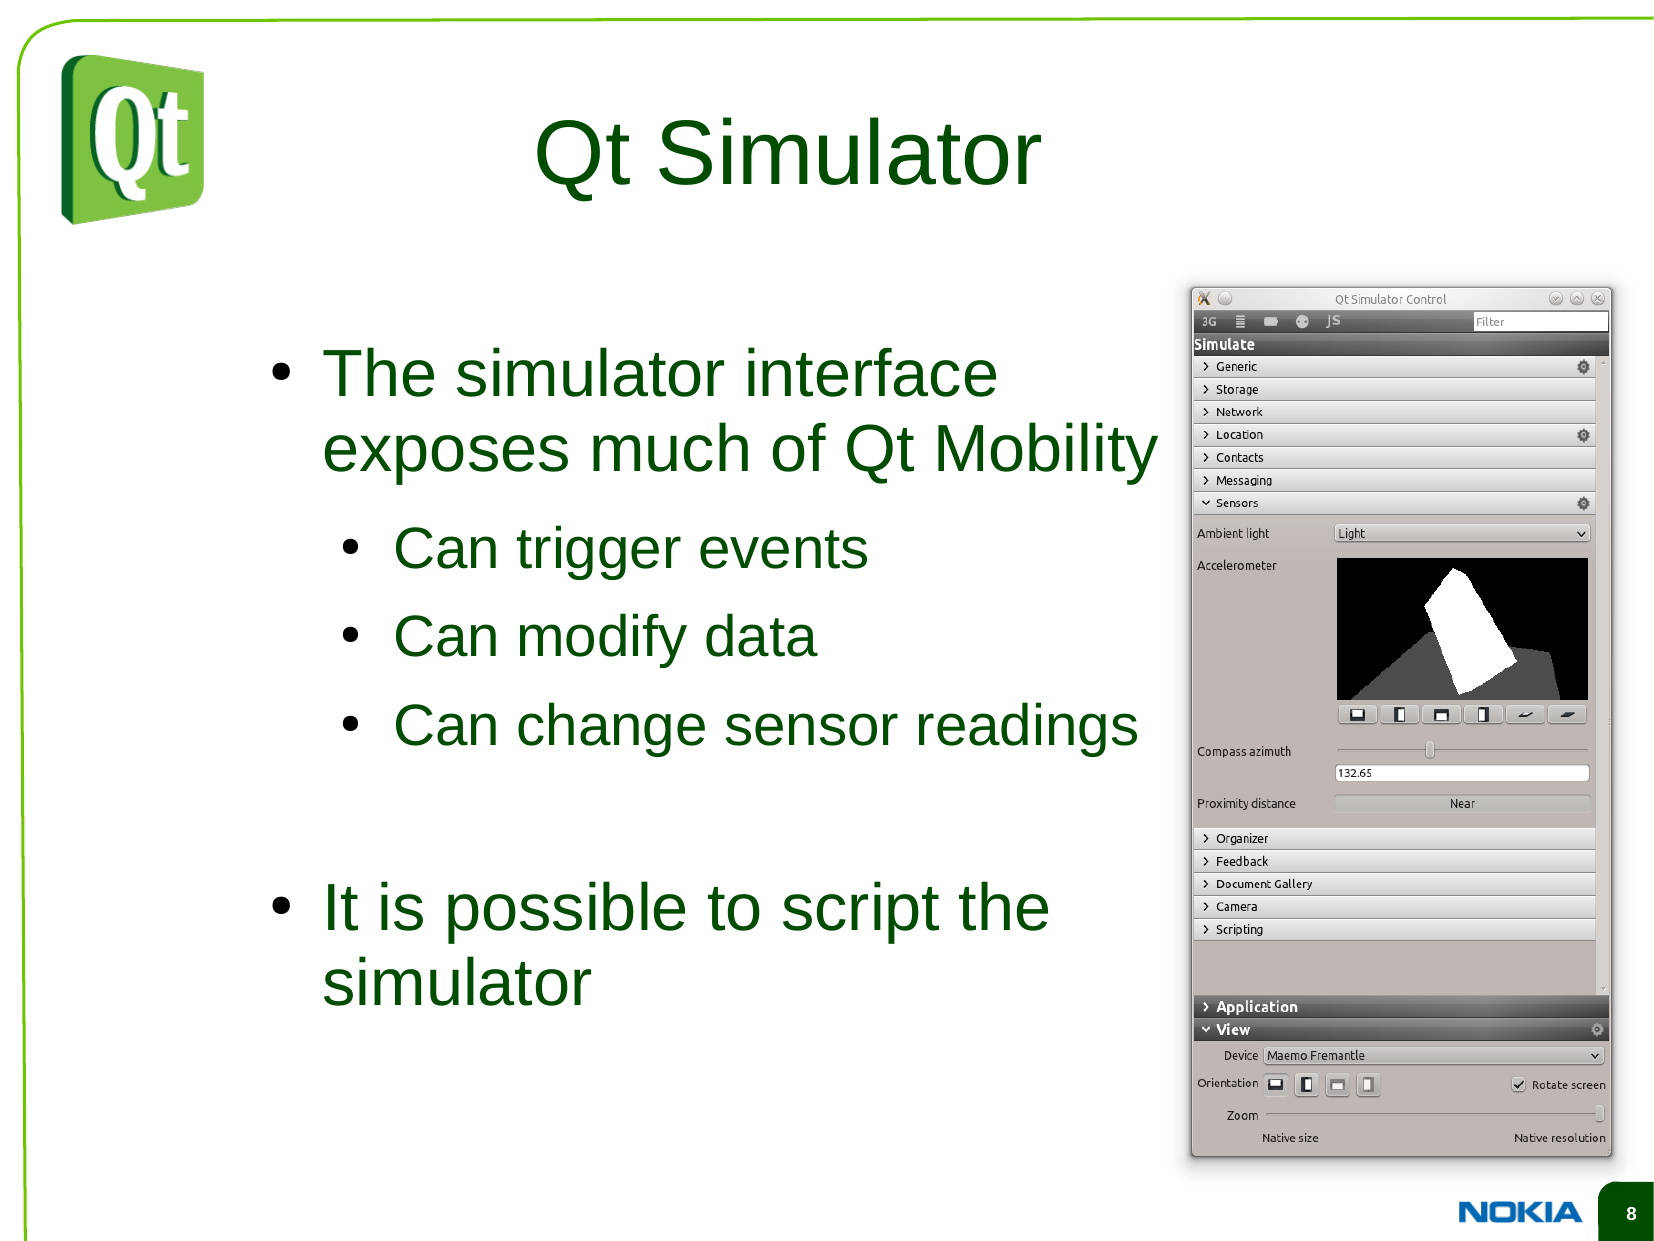

# Qt Simulator
The simulator interface exposes much of Qt Mobility
Can trigger events
Can modify data
Can change sensor readings
It is possible to script the simulator